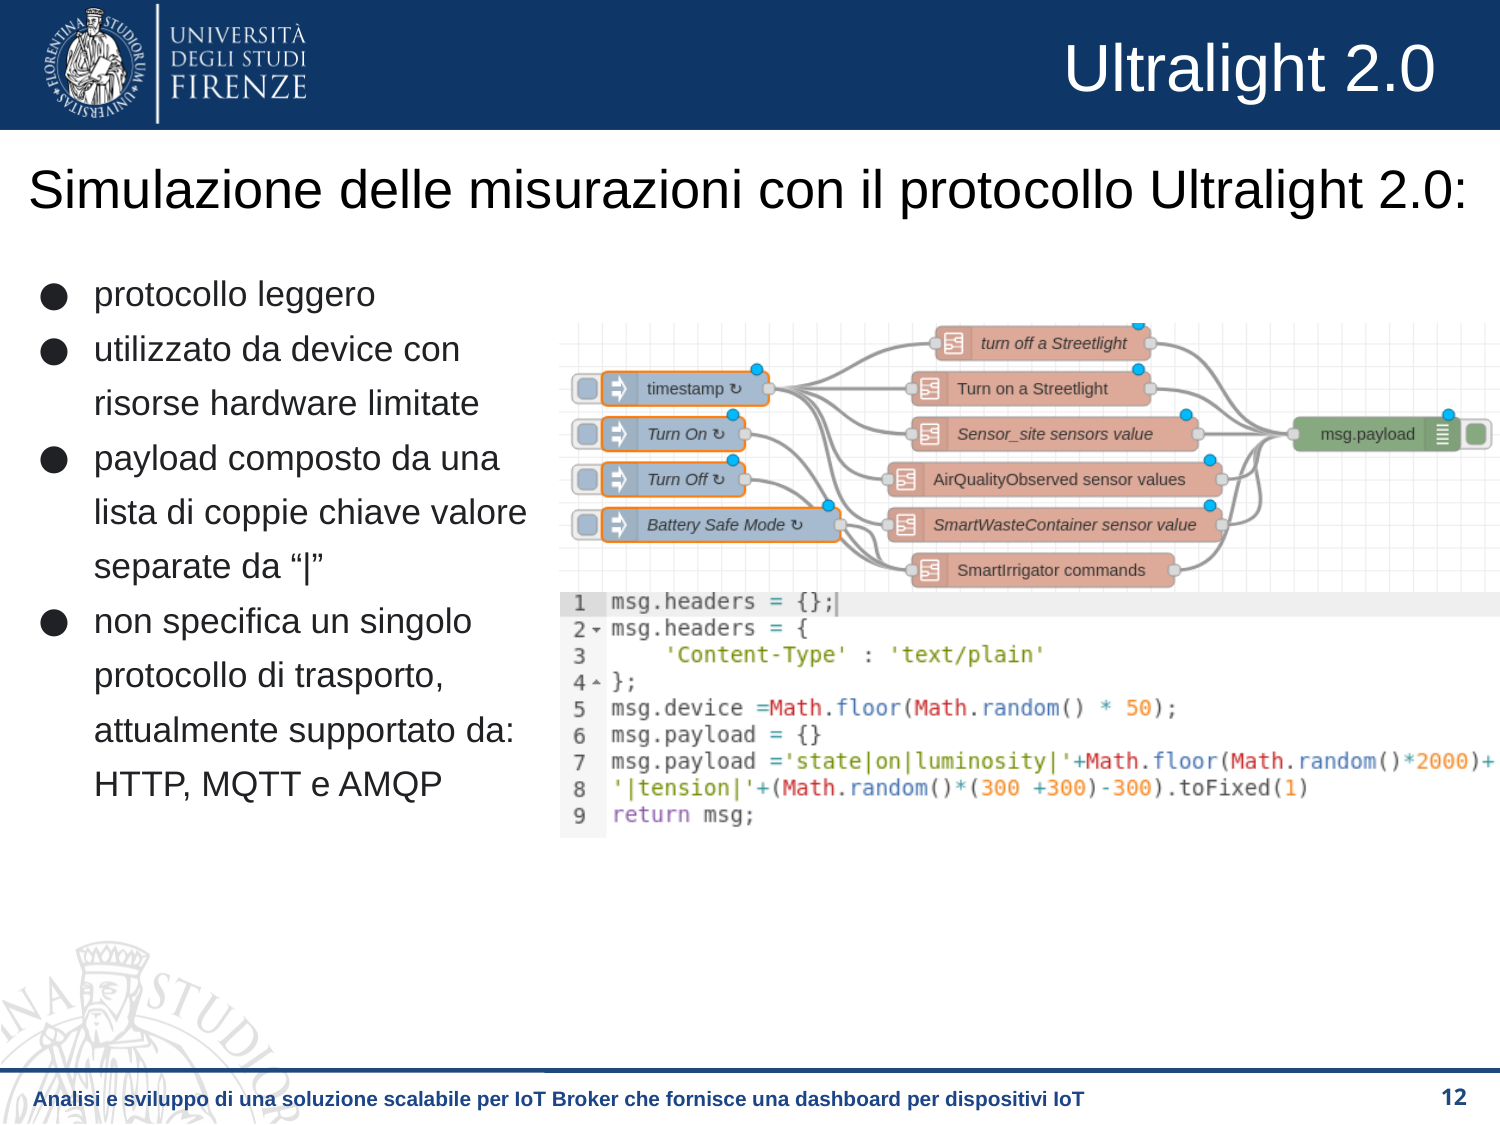

# Ultralight 2.0
Simulazione delle misurazioni con il protocollo Ultralight 2.0:
protocollo leggero
utilizzato da device con risorse hardware limitate
payload composto da una lista di coppie chiave valore separate da “|”
non specifica un singolo protocollo di trasporto,
attualmente supportato da: HTTP, MQTT e AMQP
Analisi e sviluppo di una soluzione scalabile per IoT Broker che fornisce una dashboard per dispositivi IoT